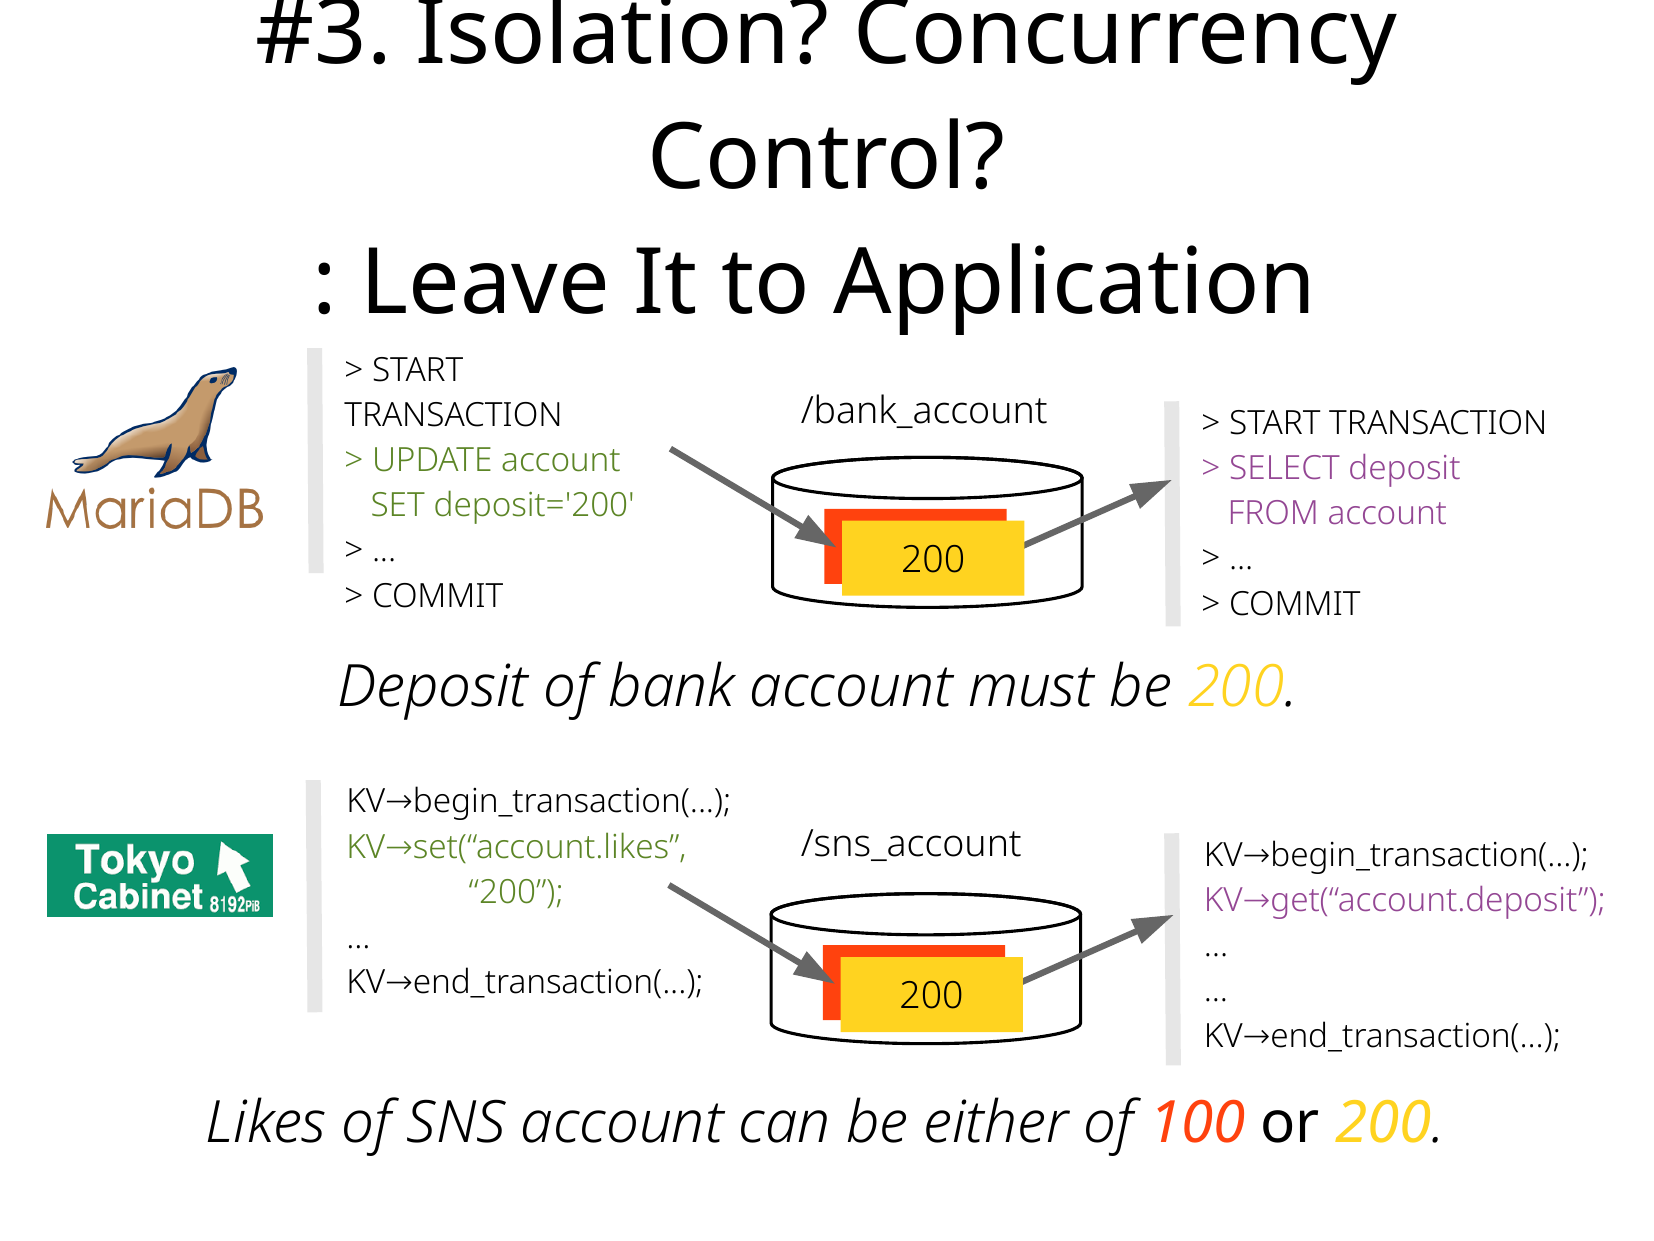

# #3. Isolation? Concurrency Control? : Leave It to Application
> START TRANSACTION
> UPDATE account
 SET deposit='200'
> ...
> COMMIT
/bank_account
> START TRANSACTION
> SELECT deposit
 FROM account
> ...
> COMMIT
100
200
Deposit of bank account must be 200.
KV→begin_transaction(...);
KV→set(“account.likes”,
 “200”);
...
KV→end_transaction(...);
/sns_account
KV→begin_transaction(...);
KV→get(“account.deposit”);
…
...
KV→end_transaction(...);
100
200
Likes of SNS account can be either of 100 or 200.